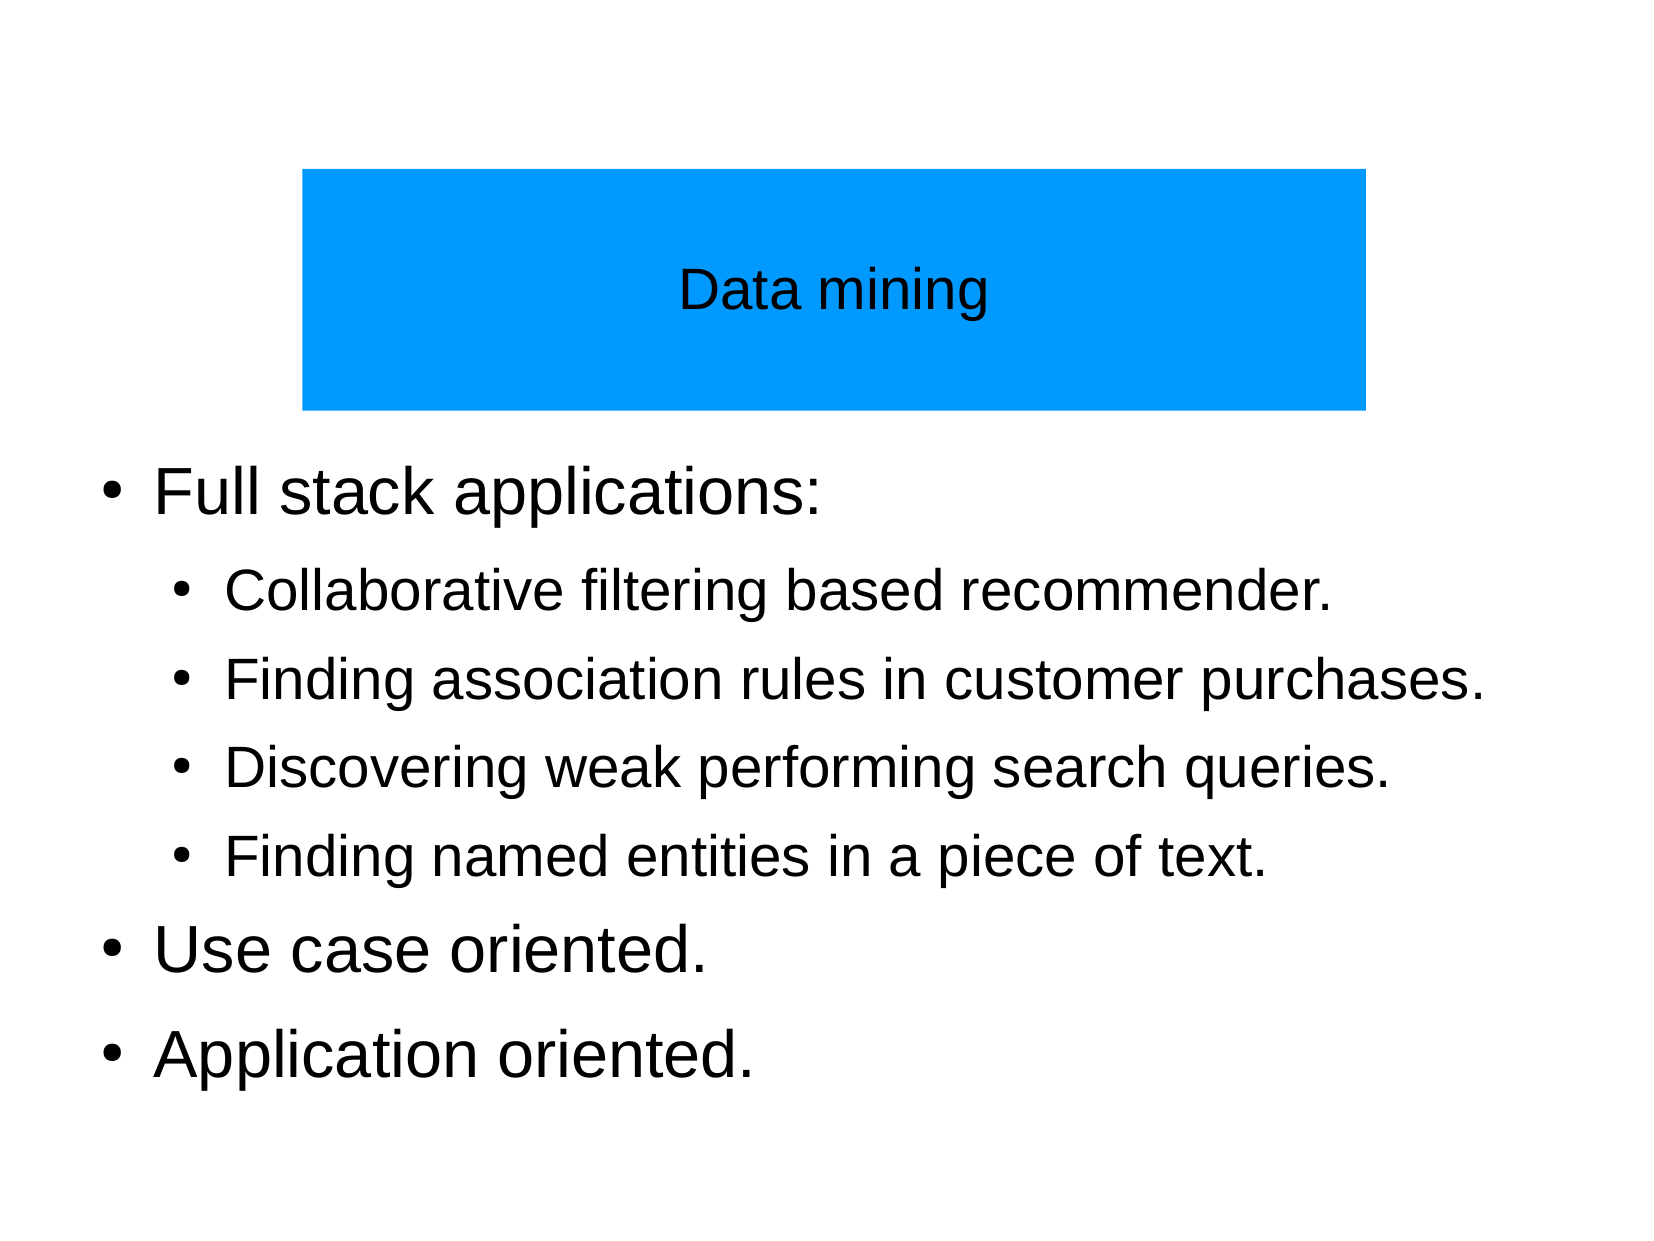

Data mining
# Full stack applications:
Collaborative filtering based recommender.
Finding association rules in customer purchases.
Discovering weak performing search queries.
Finding named entities in a piece of text.
Use case oriented.
Application oriented.